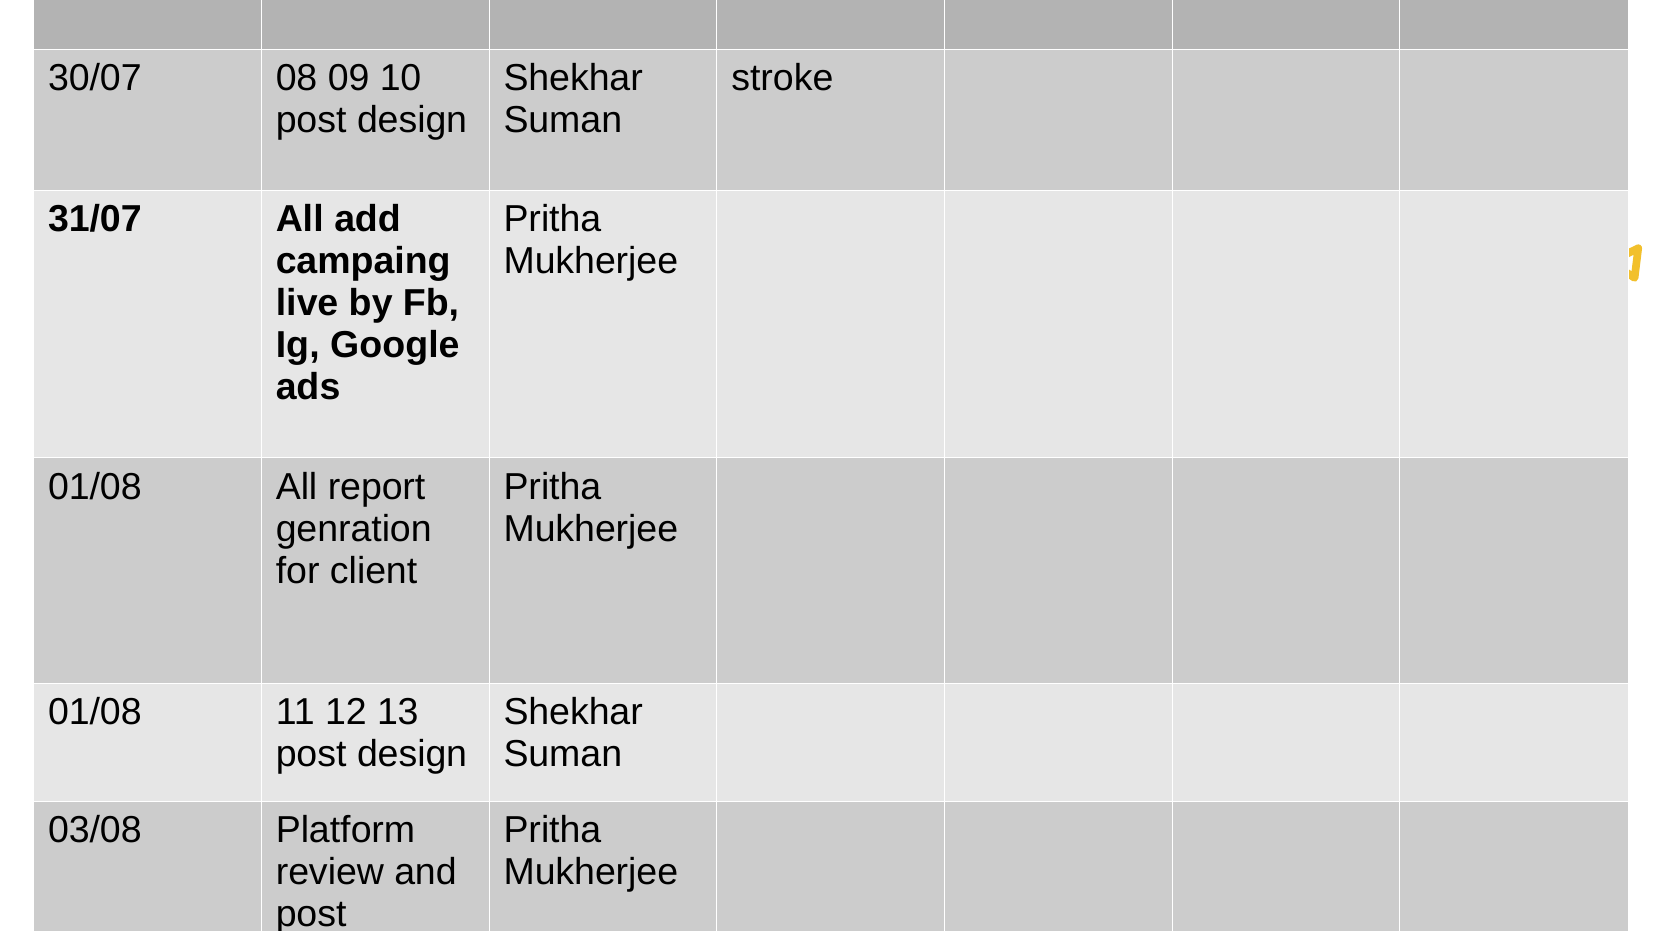

| | | | | | | |
| --- | --- | --- | --- | --- | --- | --- |
| 30/07 | 08 09 10 post design | Shekhar Suman | stroke | | | |
| 31/07 | All add campaing live by Fb, Ig, Google ads | Pritha Mukherjee | | | | |
| 01/08 | All report genration for client | Pritha Mukherjee | | | | |
| 01/08 | 11 12 13 post design | Shekhar Suman | | | | |
| 03/08 | Platform review and post scheduling | Pritha Mukherjee | | | | |